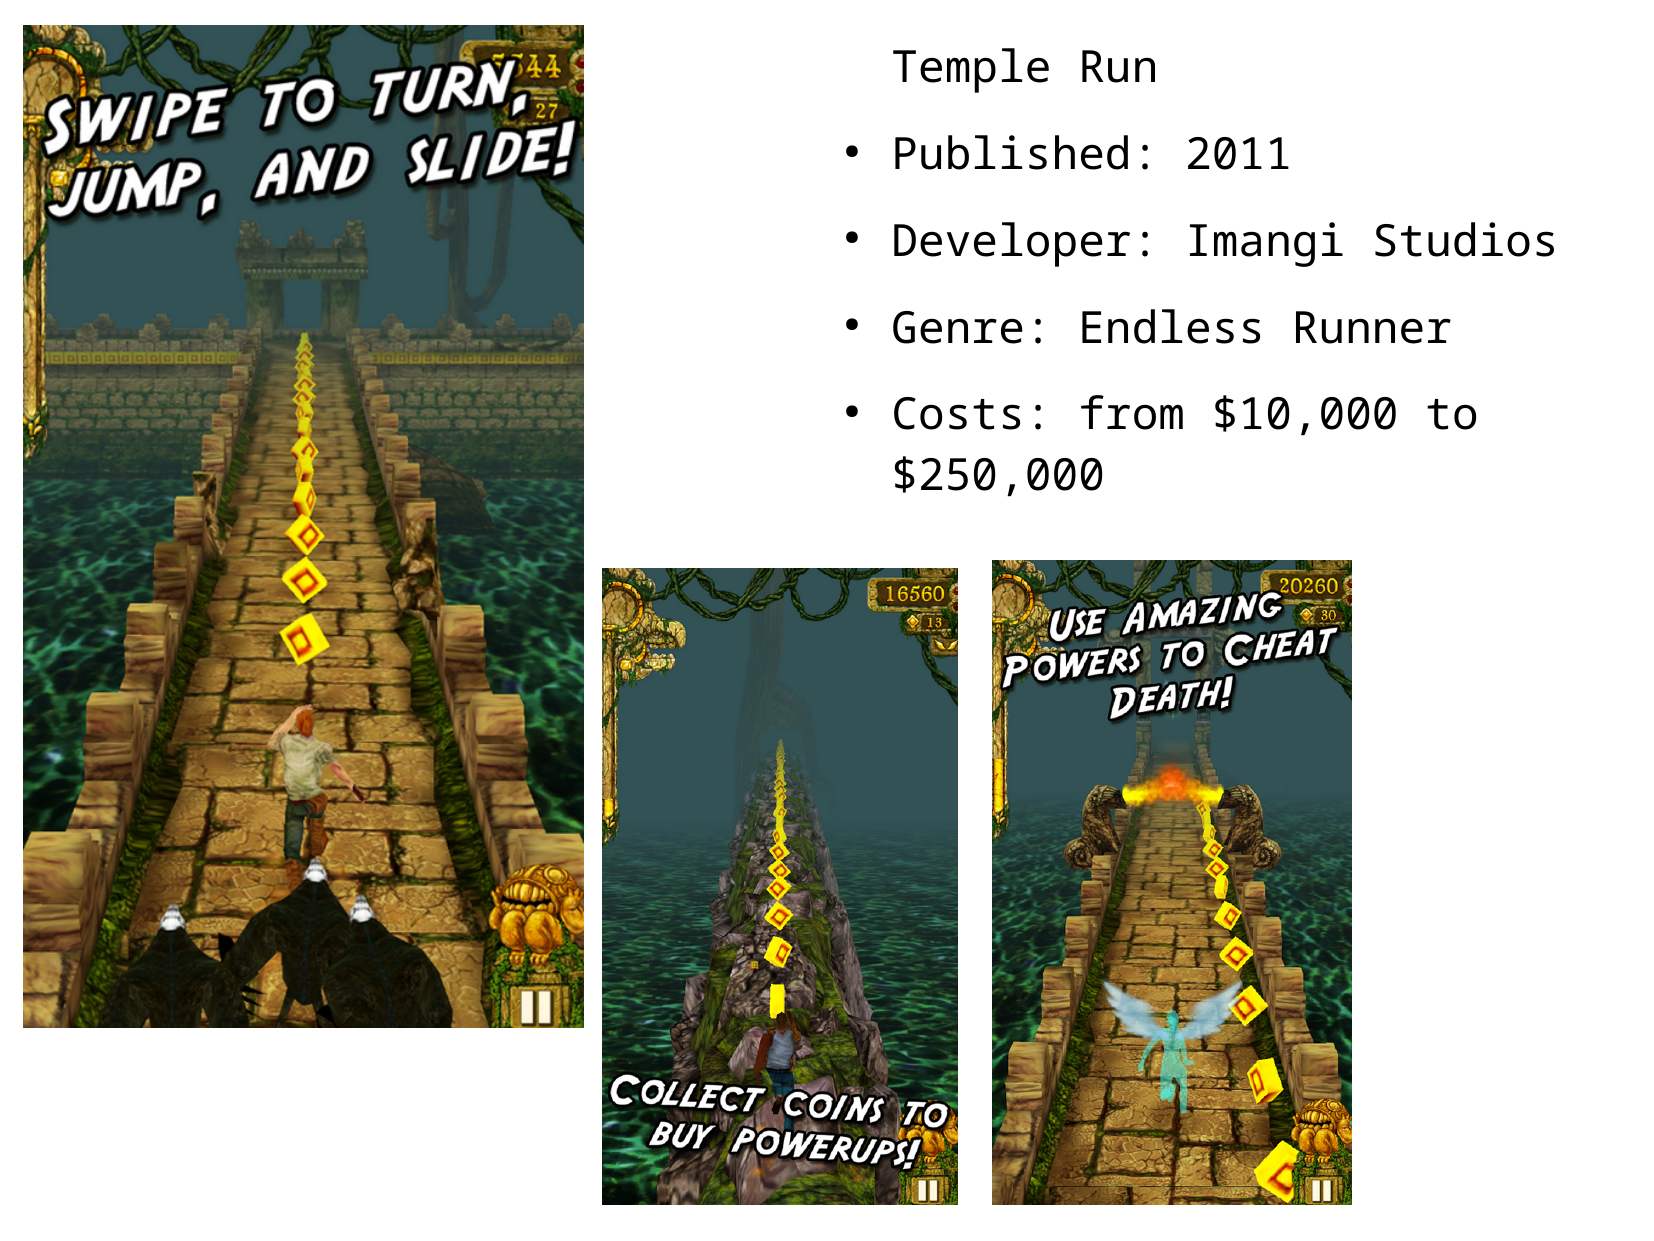

# Temple Run
Published: 2011
Developer: Imangi Studios
Genre: Endless Runner
Costs: from $10,000 to $250,000